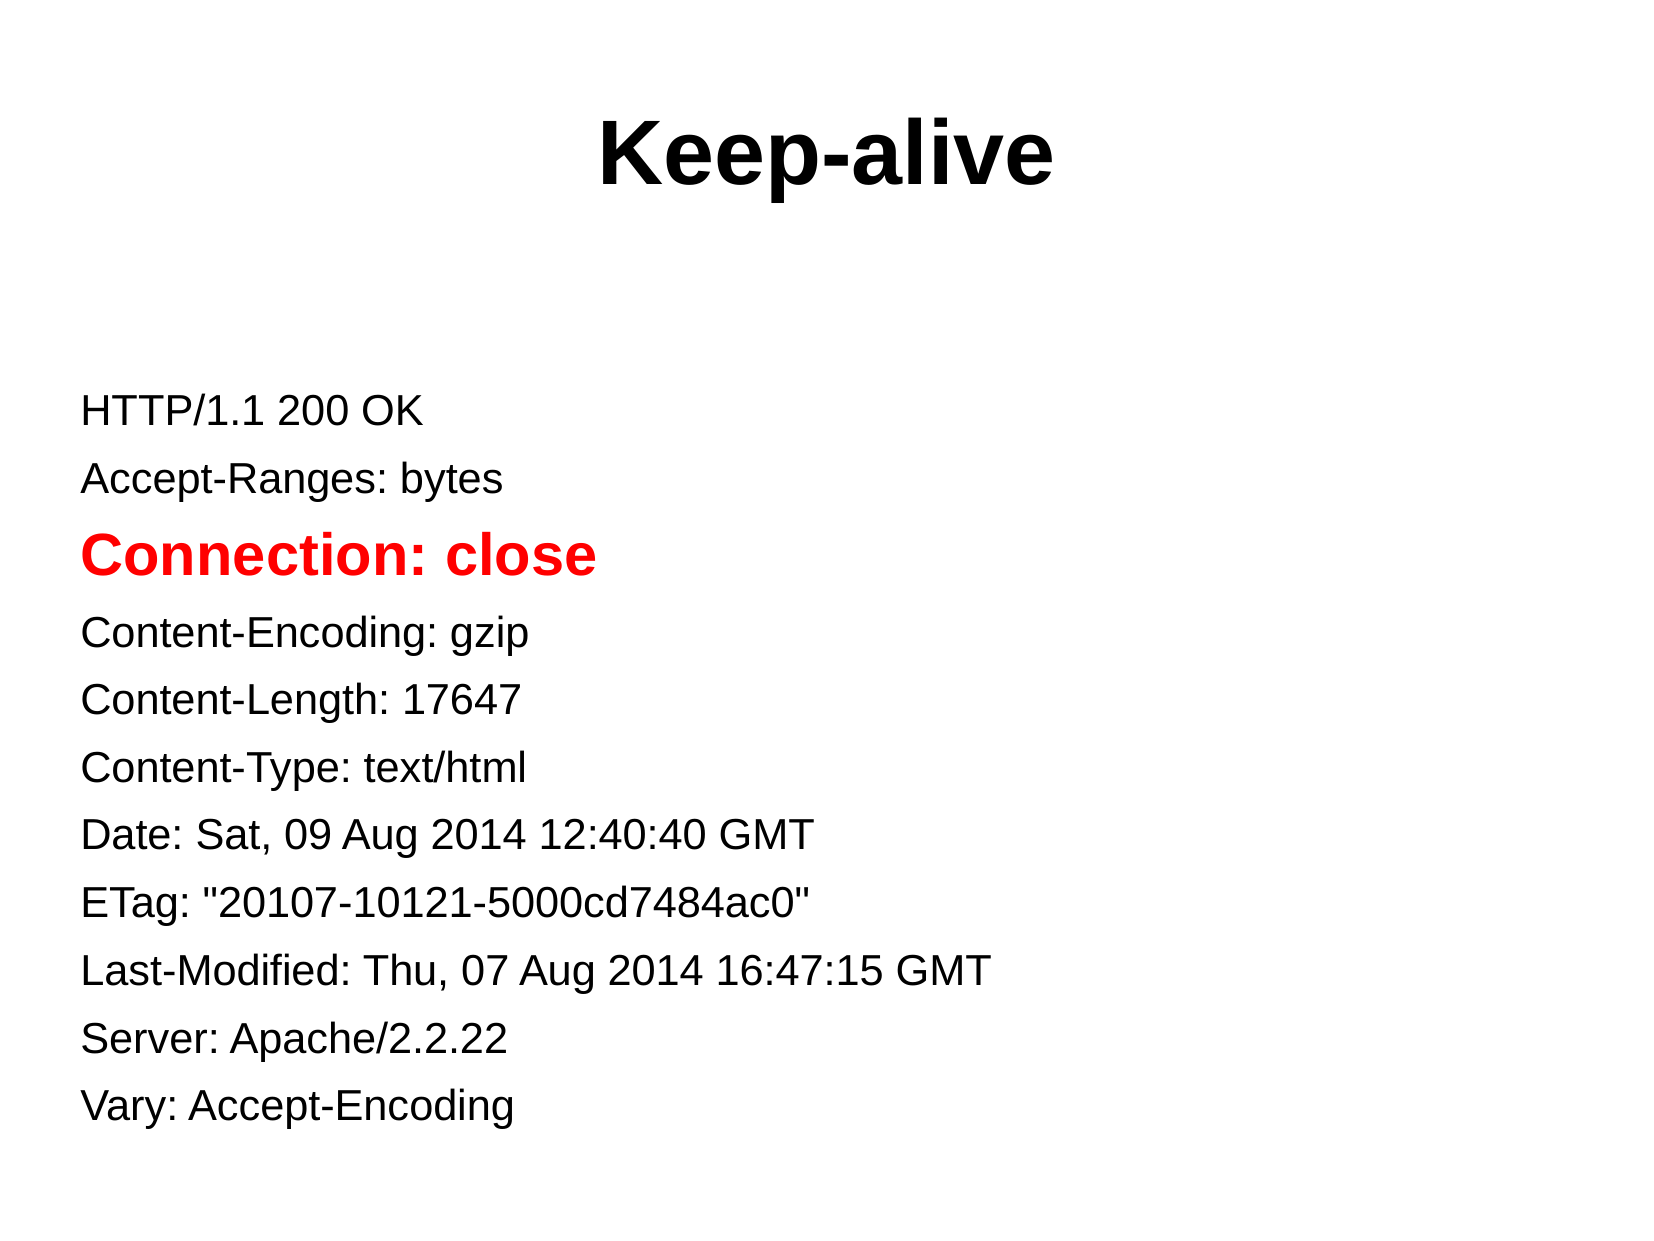

# Keep-alive
HTTP/1.1 200 OK
Accept-Ranges: bytes
Connection: close
Content-Encoding: gzip
Content-Length: 17647
Content-Type: text/html
Date: Sat, 09 Aug 2014 12:40:40 GMT
ETag: "20107-10121-5000cd7484ac0"
Last-Modified: Thu, 07 Aug 2014 16:47:15 GMT
Server: Apache/2.2.22
Vary: Accept-Encoding